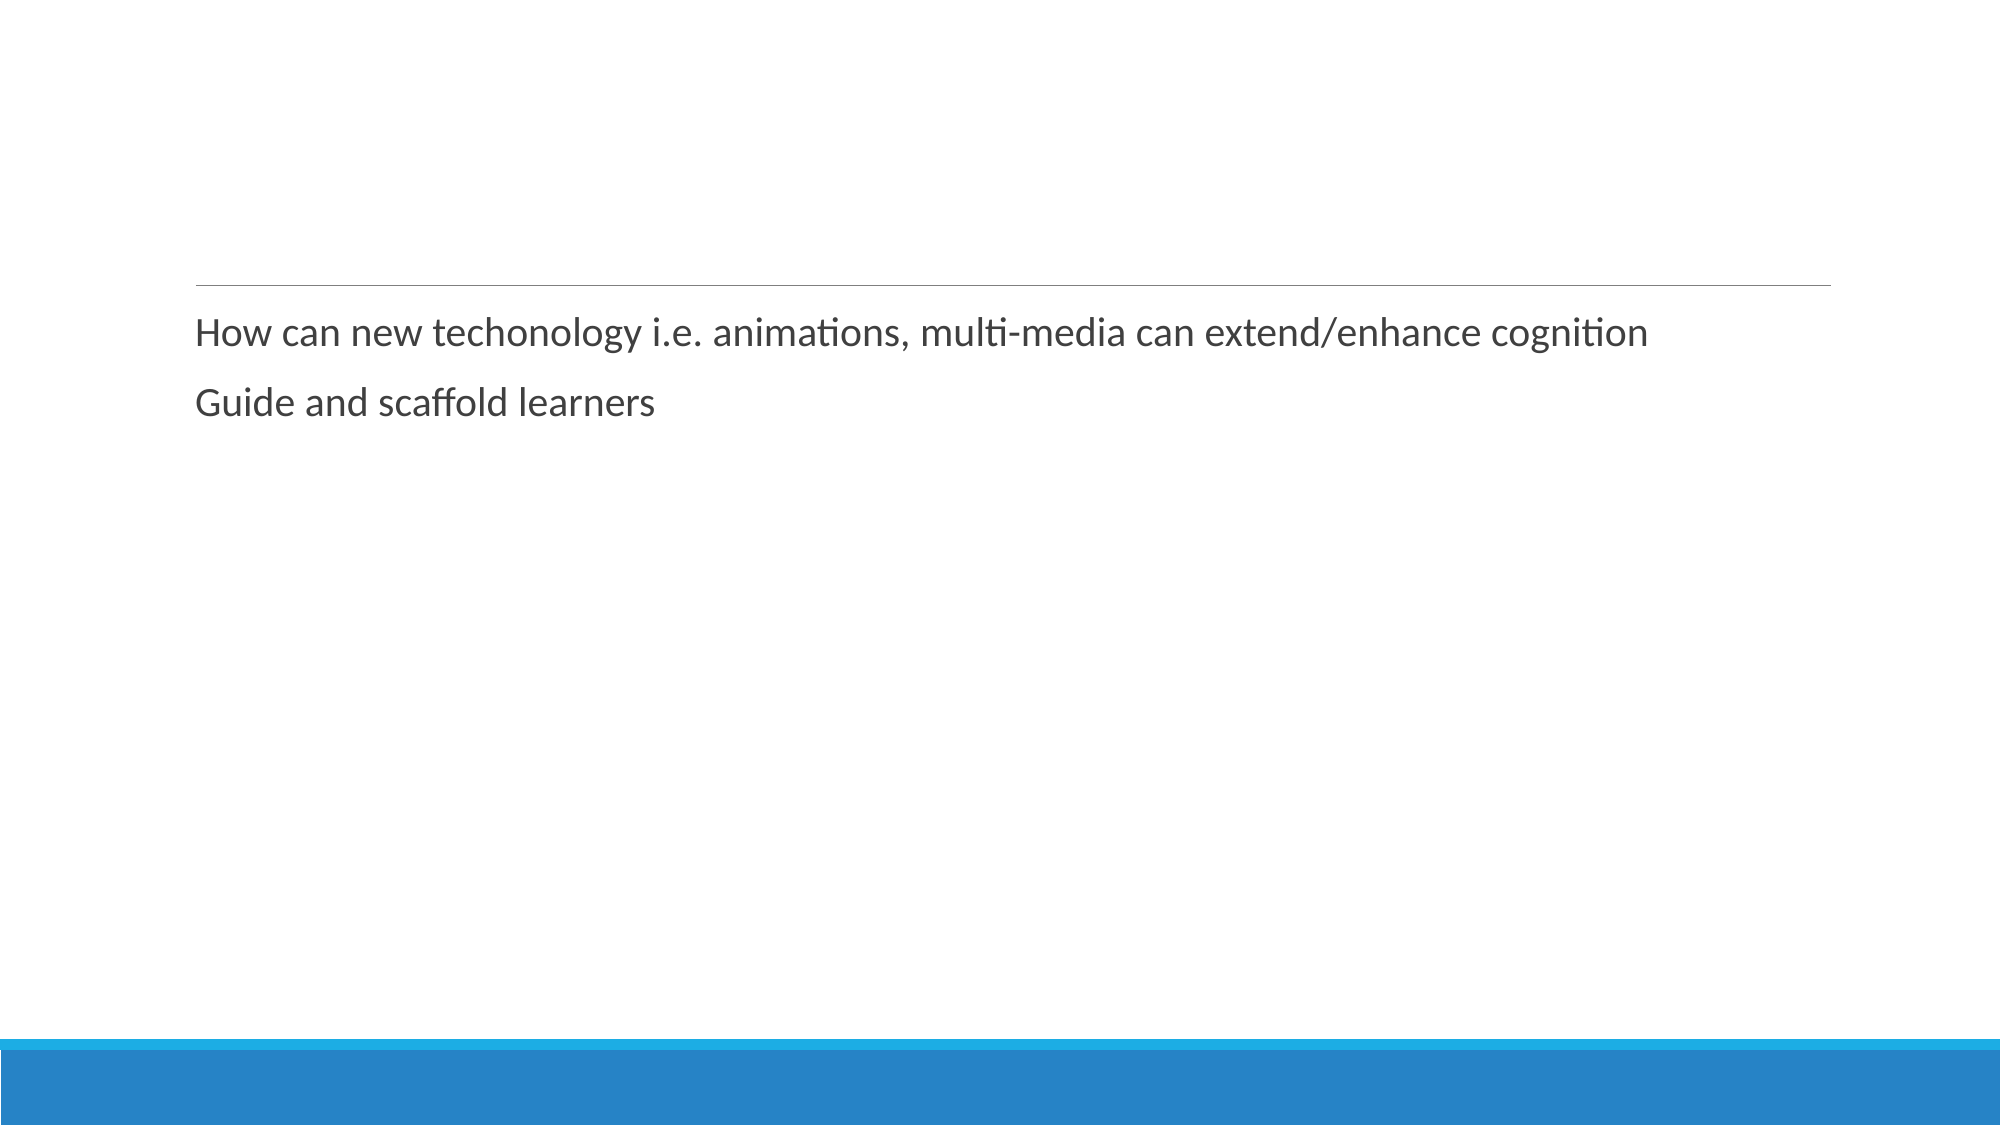

#
How can new techonology i.e. animations, multi-media can extend/enhance cognition
Guide and scaffold learners